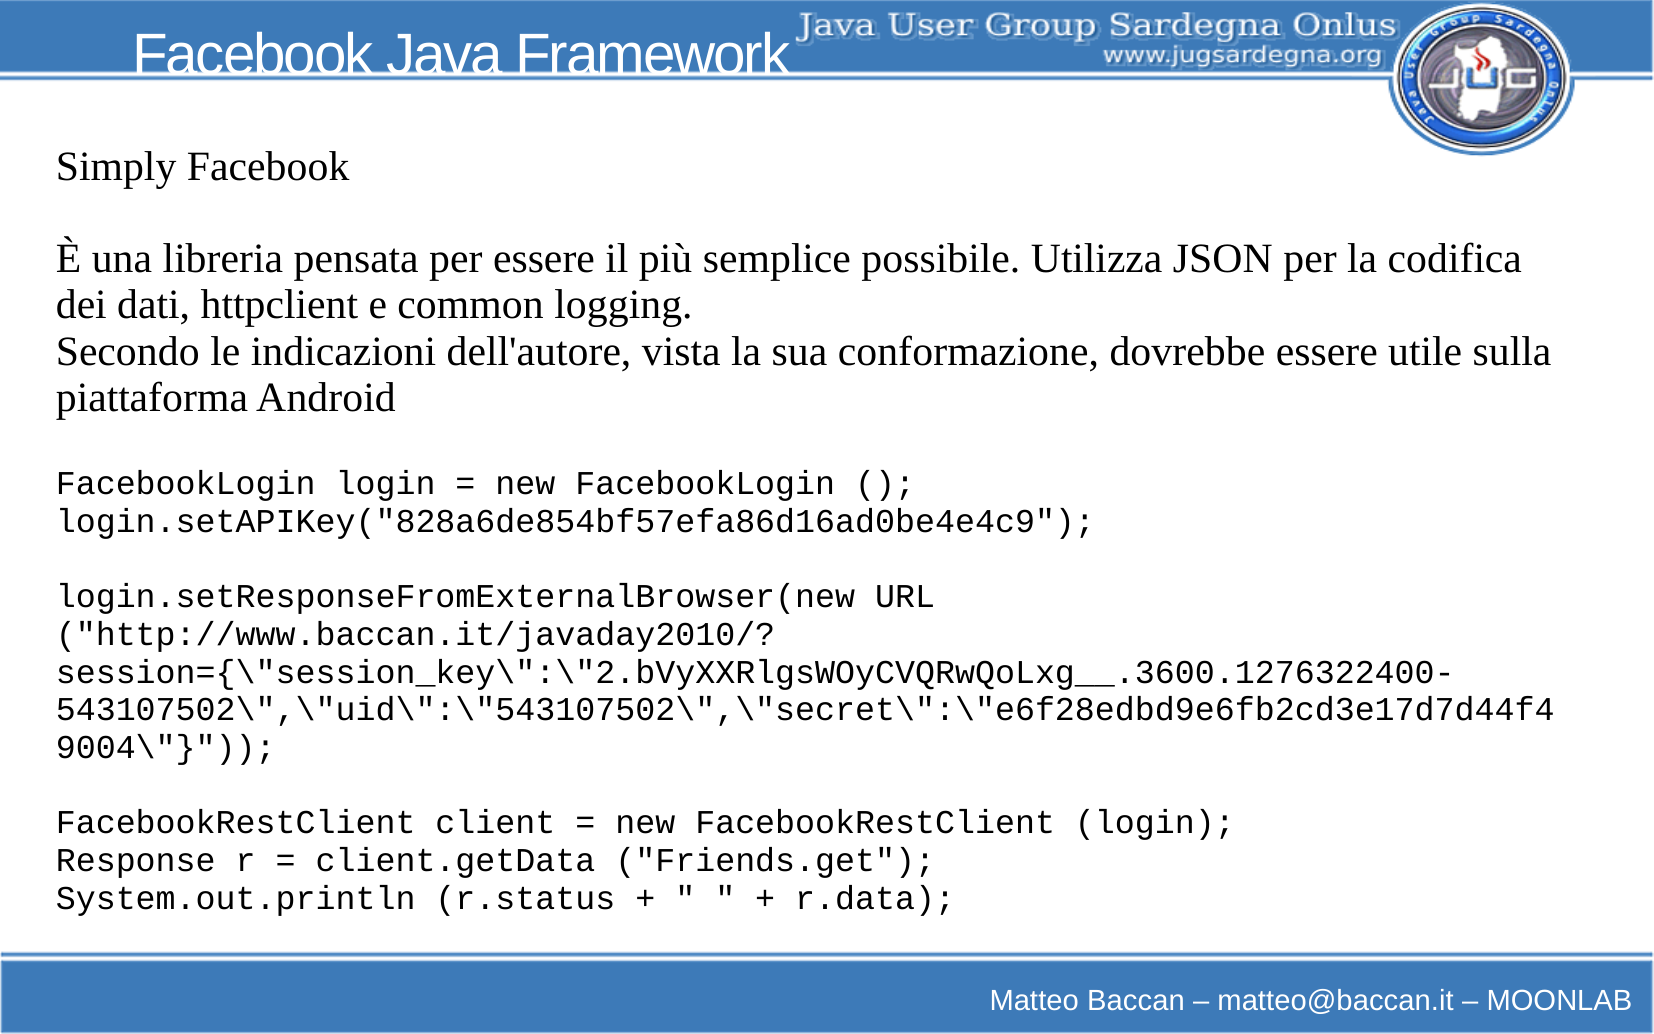

# Facebook Java Framework
Simply Facebook
È una libreria pensata per essere il più semplice possibile. Utilizza JSON per la codifica dei dati, httpclient e common logging.
Secondo le indicazioni dell'autore, vista la sua conformazione, dovrebbe essere utile sulla piattaforma Android
FacebookLogin login = new FacebookLogin ();
login.setAPIKey("828a6de854bf57efa86d16ad0be4e4c9");
login.setResponseFromExternalBrowser(new URL ("http://www.baccan.it/javaday2010/?session={\"session_key\":\"2.bVyXXRlgsWOyCVQRwQoLxg__.3600.1276322400-543107502\",\"uid\":\"543107502\",\"secret\":\"e6f28edbd9e6fb2cd3e17d7d44f49004\"}"));
FacebookRestClient client = new FacebookRestClient (login);
Response r = client.getData ("Friends.get");
System.out.println (r.status + " " + r.data);